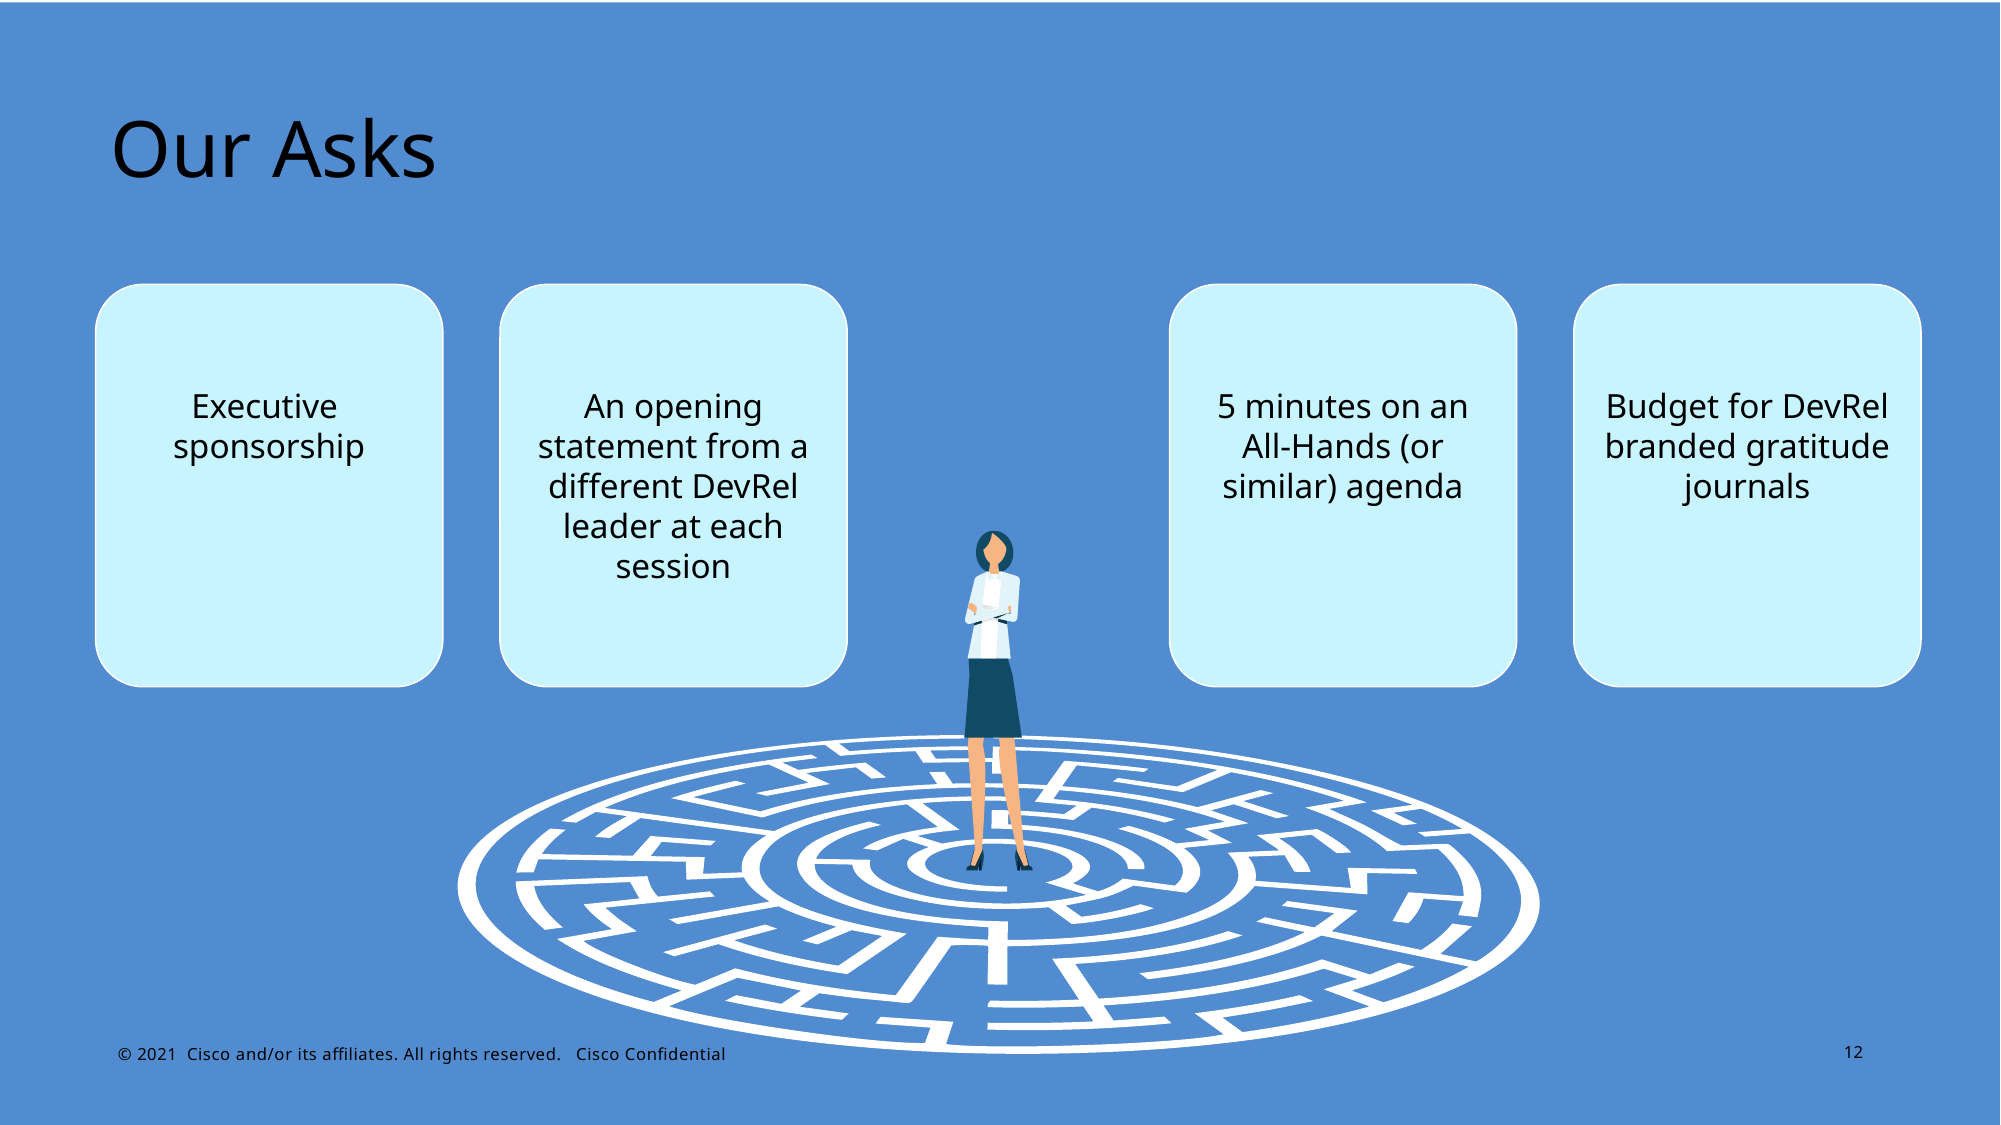

# Our Asks
Executive
sponsorship
An opening statement from a different DevRel leader at each session
5 minutes on an All-Hands (or similar) agenda
Budget for DevRel branded gratitude journals
© 2021 Cisco and/or its affiliates. All rights reserved. Cisco Confidential